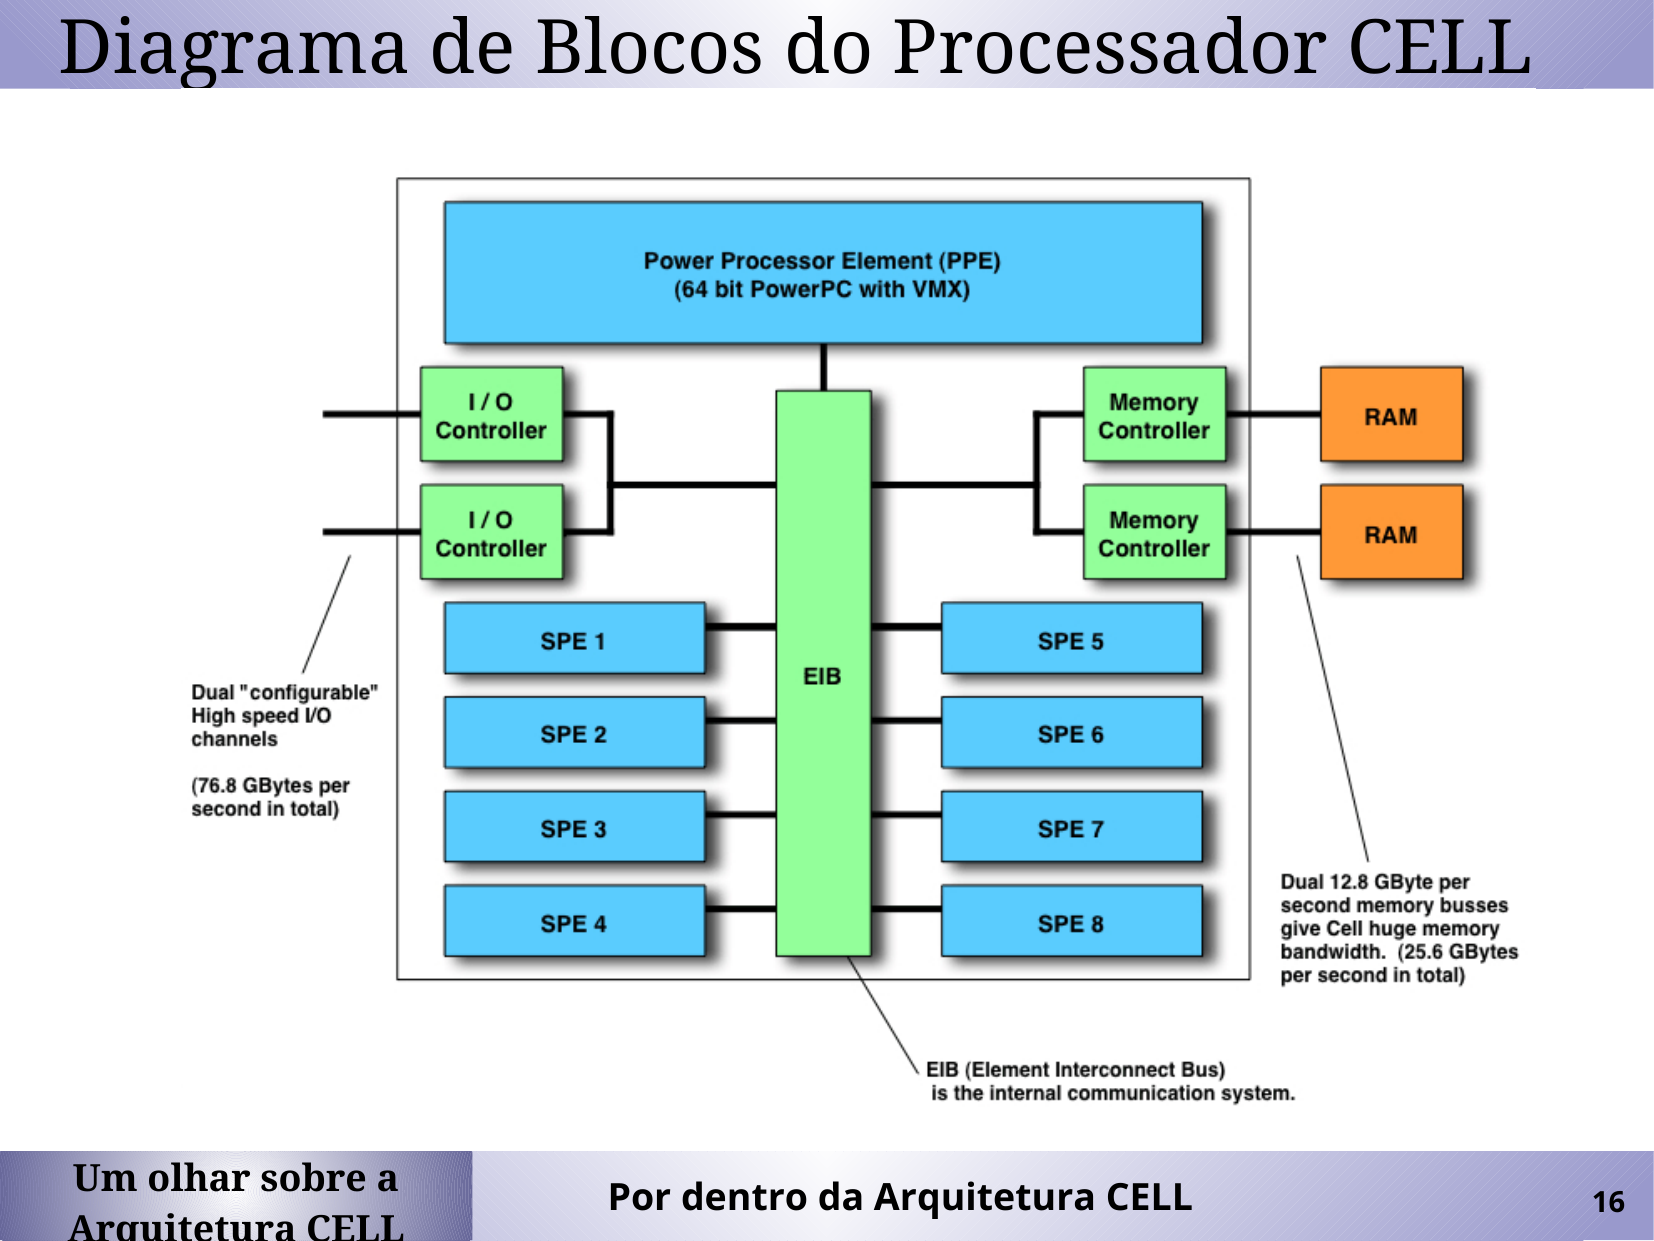

# Diagrama de Blocos do Processador CELL
Por dentro da Arquitetura CELL
16